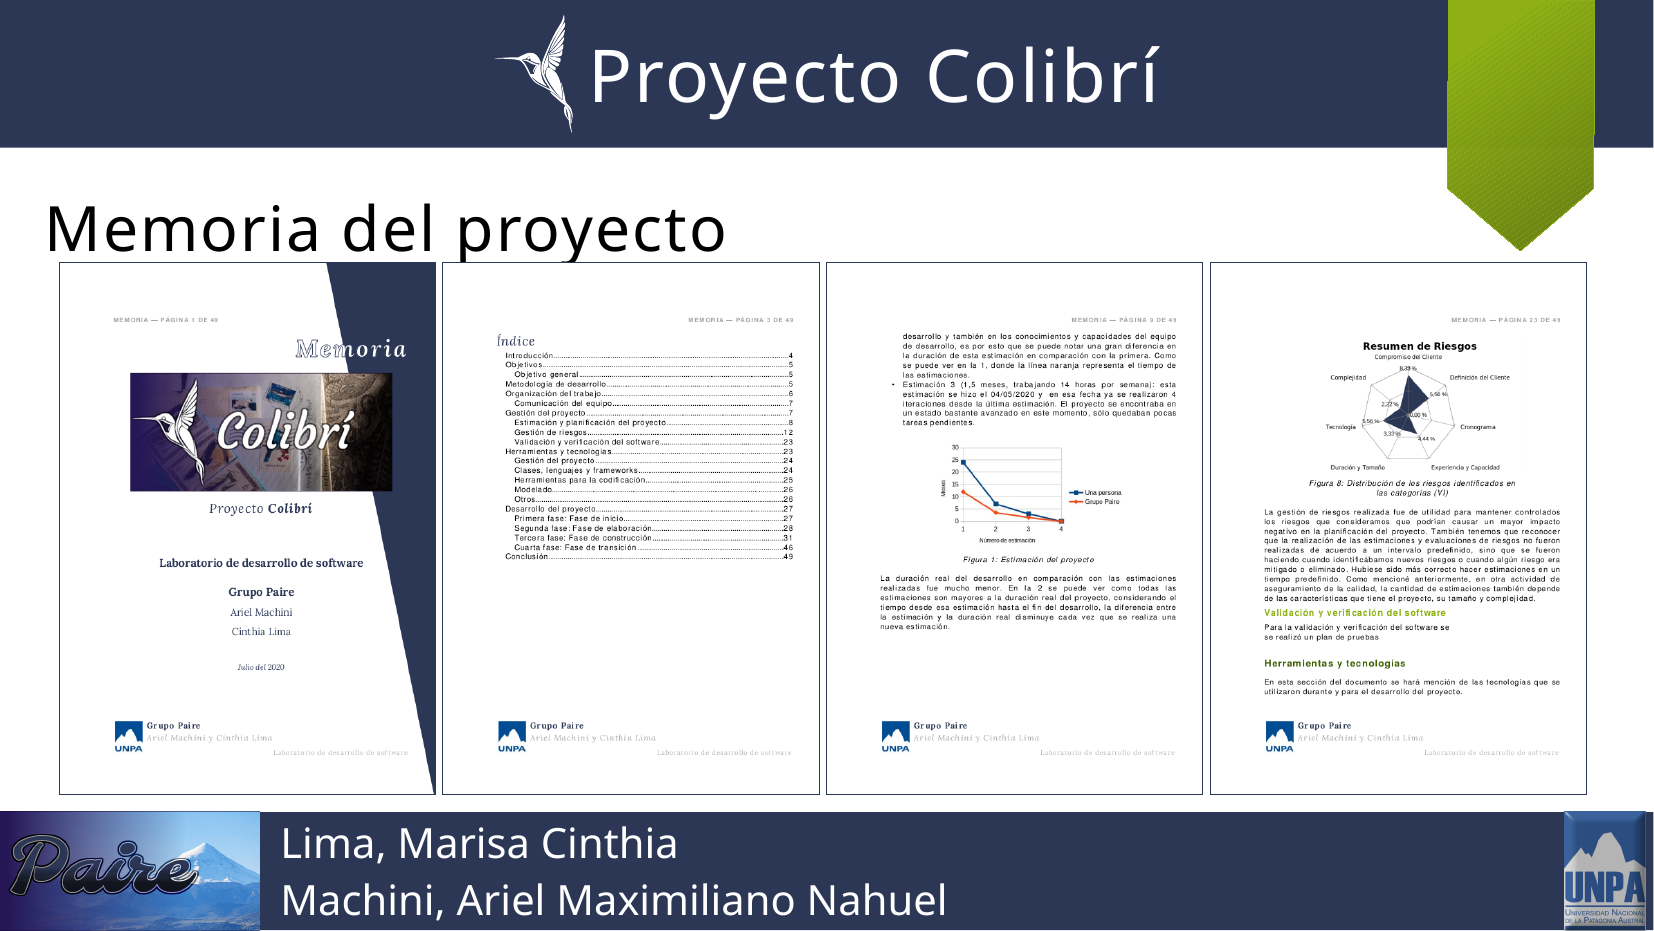

Proyecto Colibrí
Memoria del proyecto
Lima, Marisa Cinthia
Machini, Ariel Maximiliano Nahuel